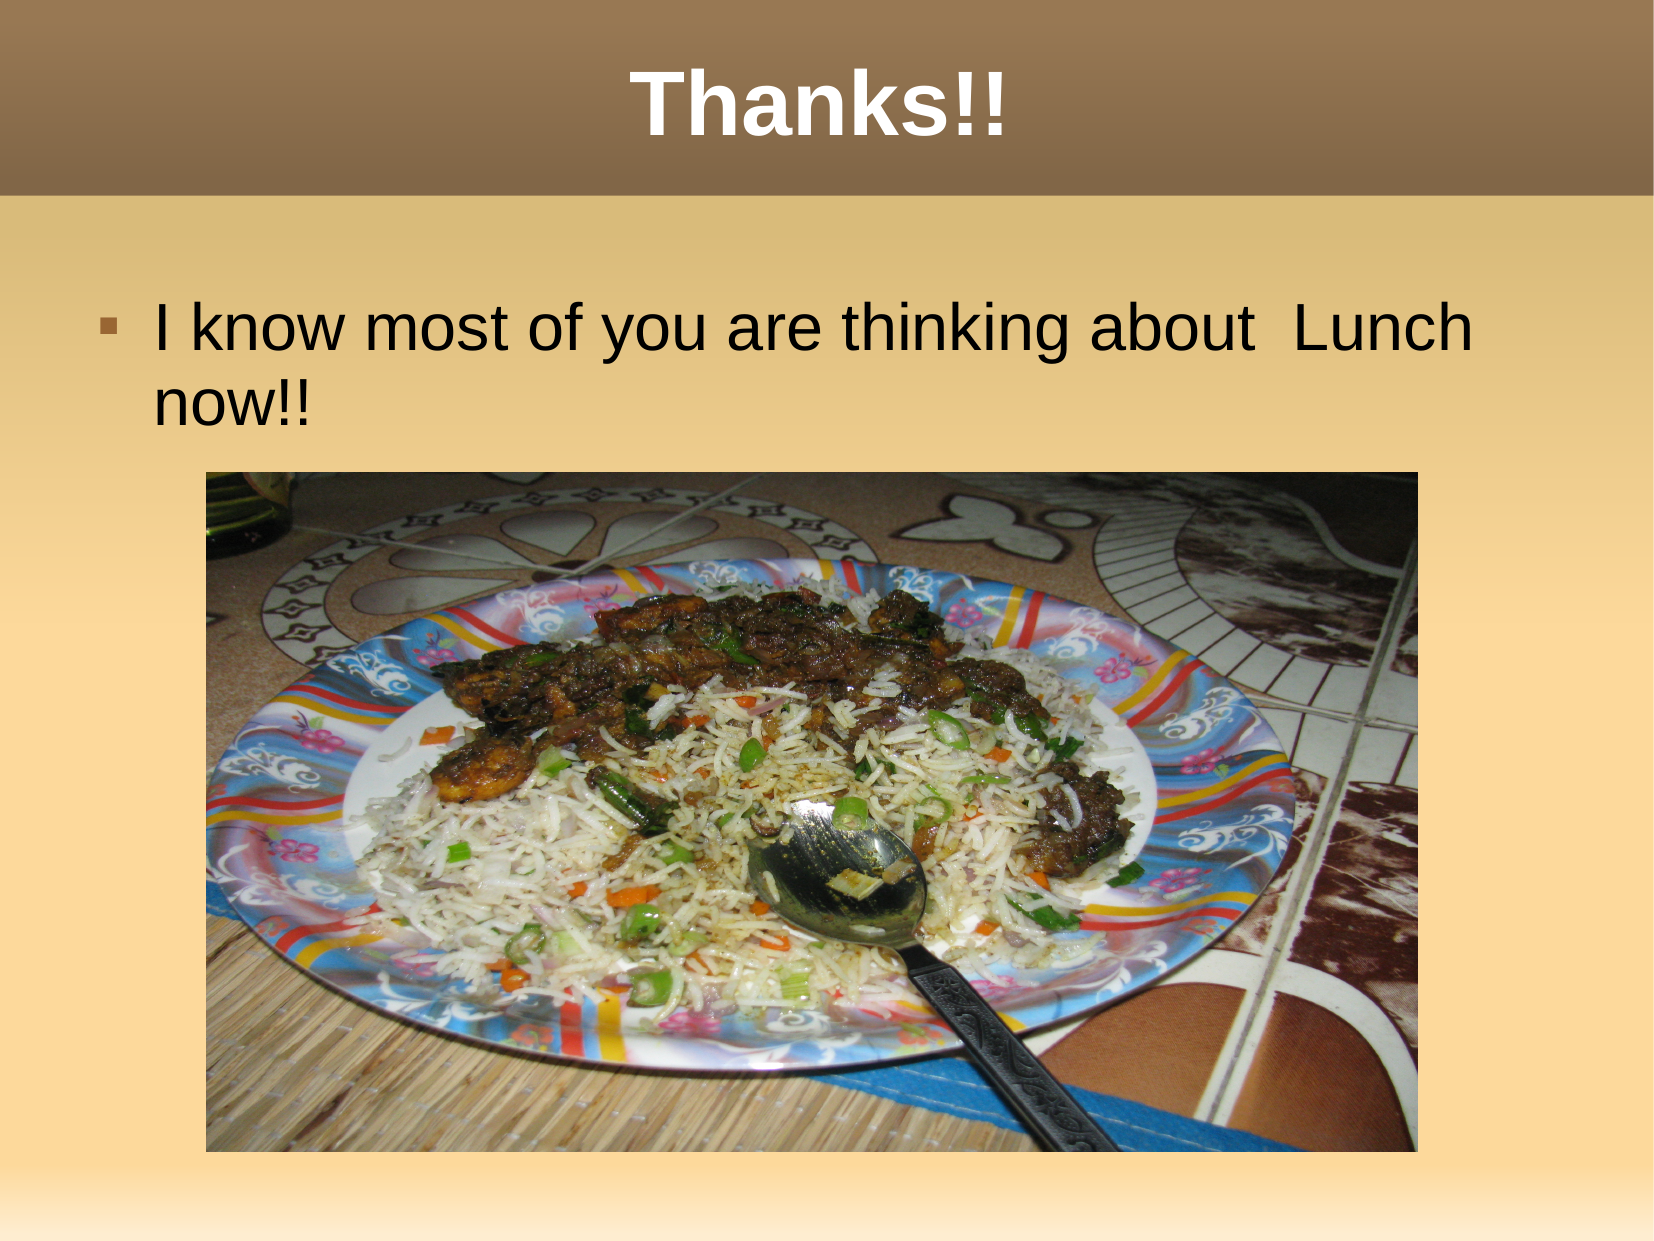

# Thanks!!
I know most of you are thinking about Lunch now!!